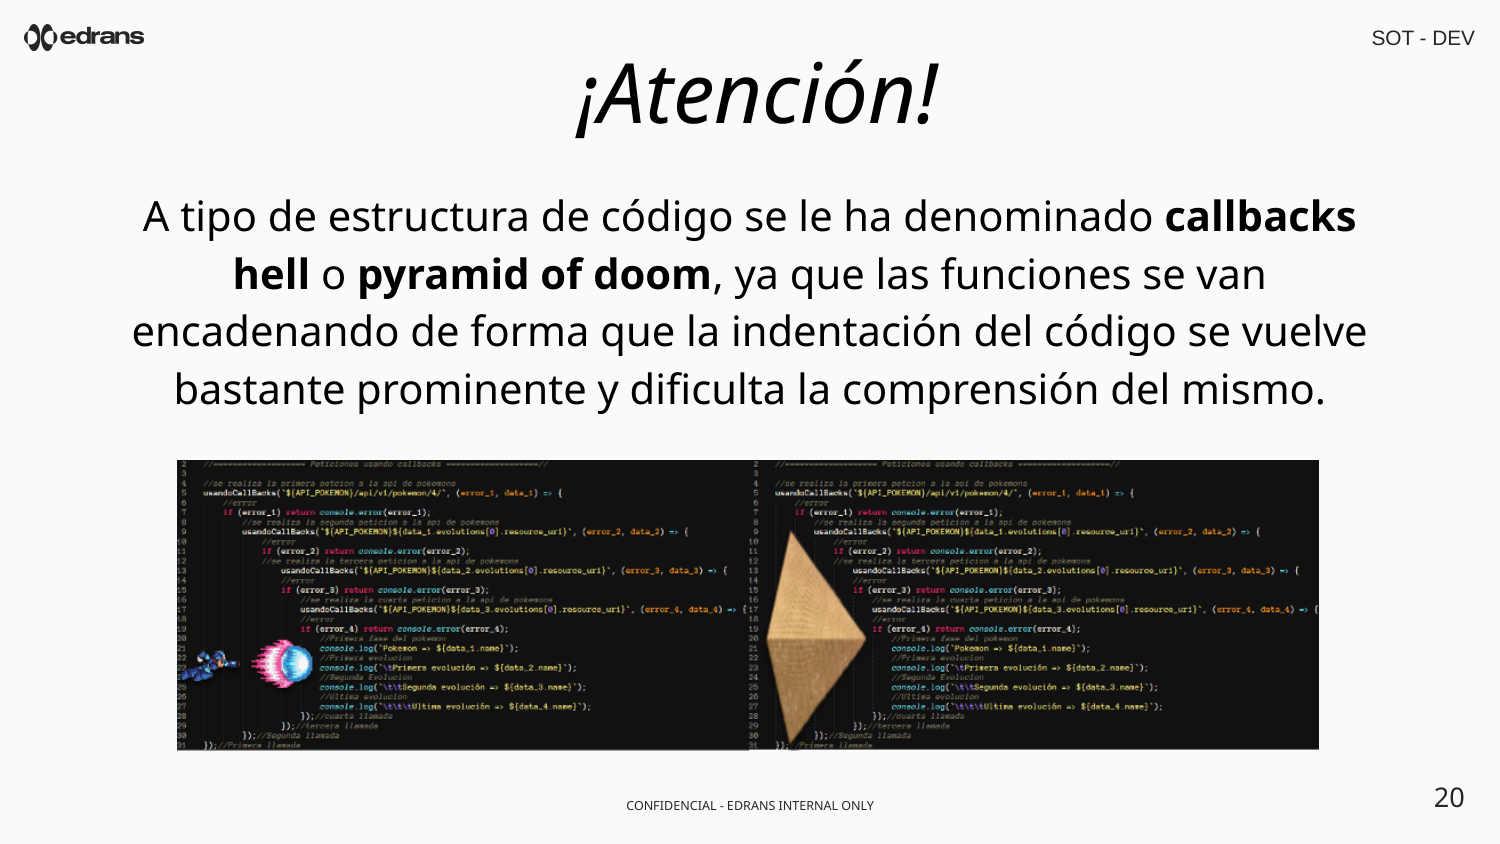

¡Atención!
SOT - DEV
A tipo de estructura de código se le ha denominado callbacks hell o pyramid of doom, ya que las funciones se van encadenando de forma que la indentación del código se vuelve bastante prominente y dificulta la comprensión del mismo.
CONFIDENCIAL - EDRANS INTERNAL ONLY